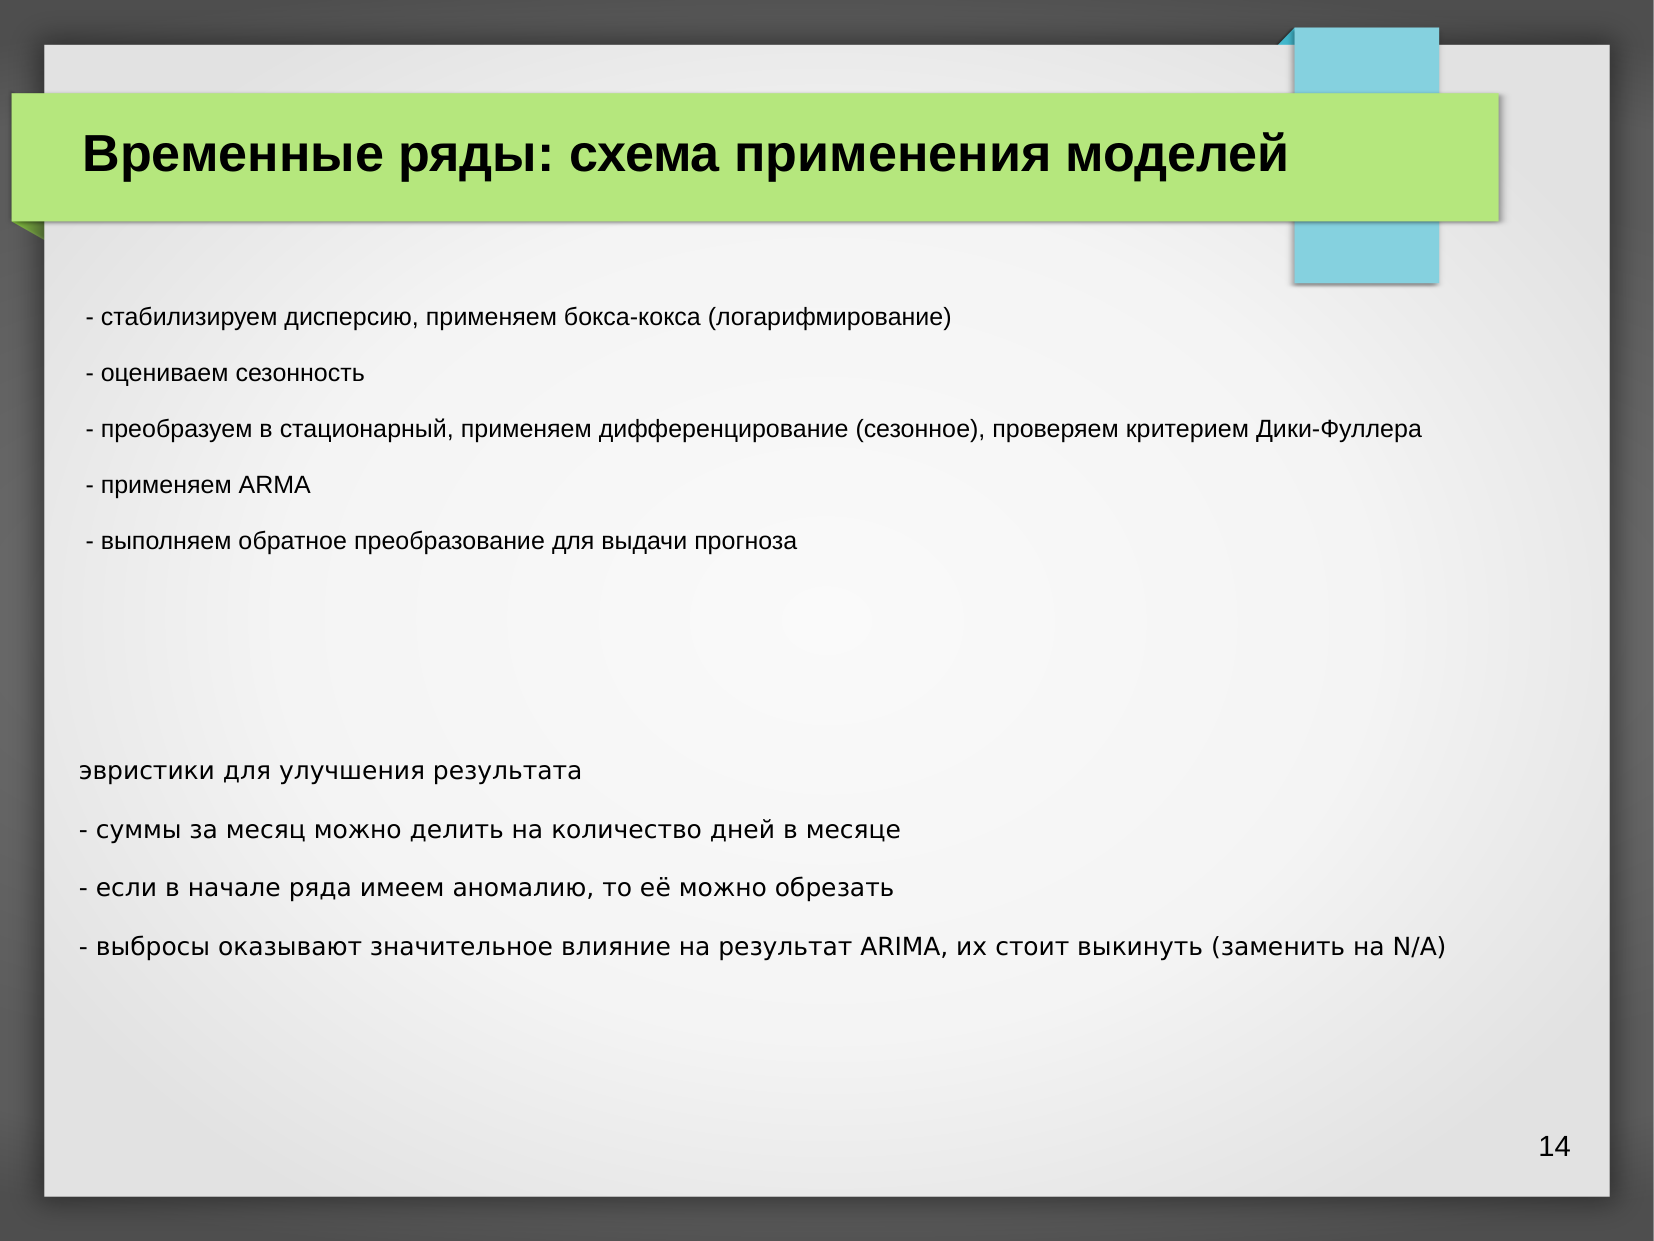

# Временные ряды: схема применения моделей
- стабилизируем дисперсию, применяем бокса-кокса (логарифмирование)
- оцениваем сезонность
- преобразуем в стационарный, применяем дифференцирование (сезонное), проверяем критерием Дики-Фуллера
- применяем ARMA
- выполняем обратное преобразование для выдачи прогноза
эвристики для улучшения результата
- суммы за месяц можно делить на количество дней в месяце
- если в начале ряда имеем аномалию, то её можно обрезать
- выбросы оказывают значительное влияние на результат ARIMA, их стоит выкинуть (заменить на N/A)
14